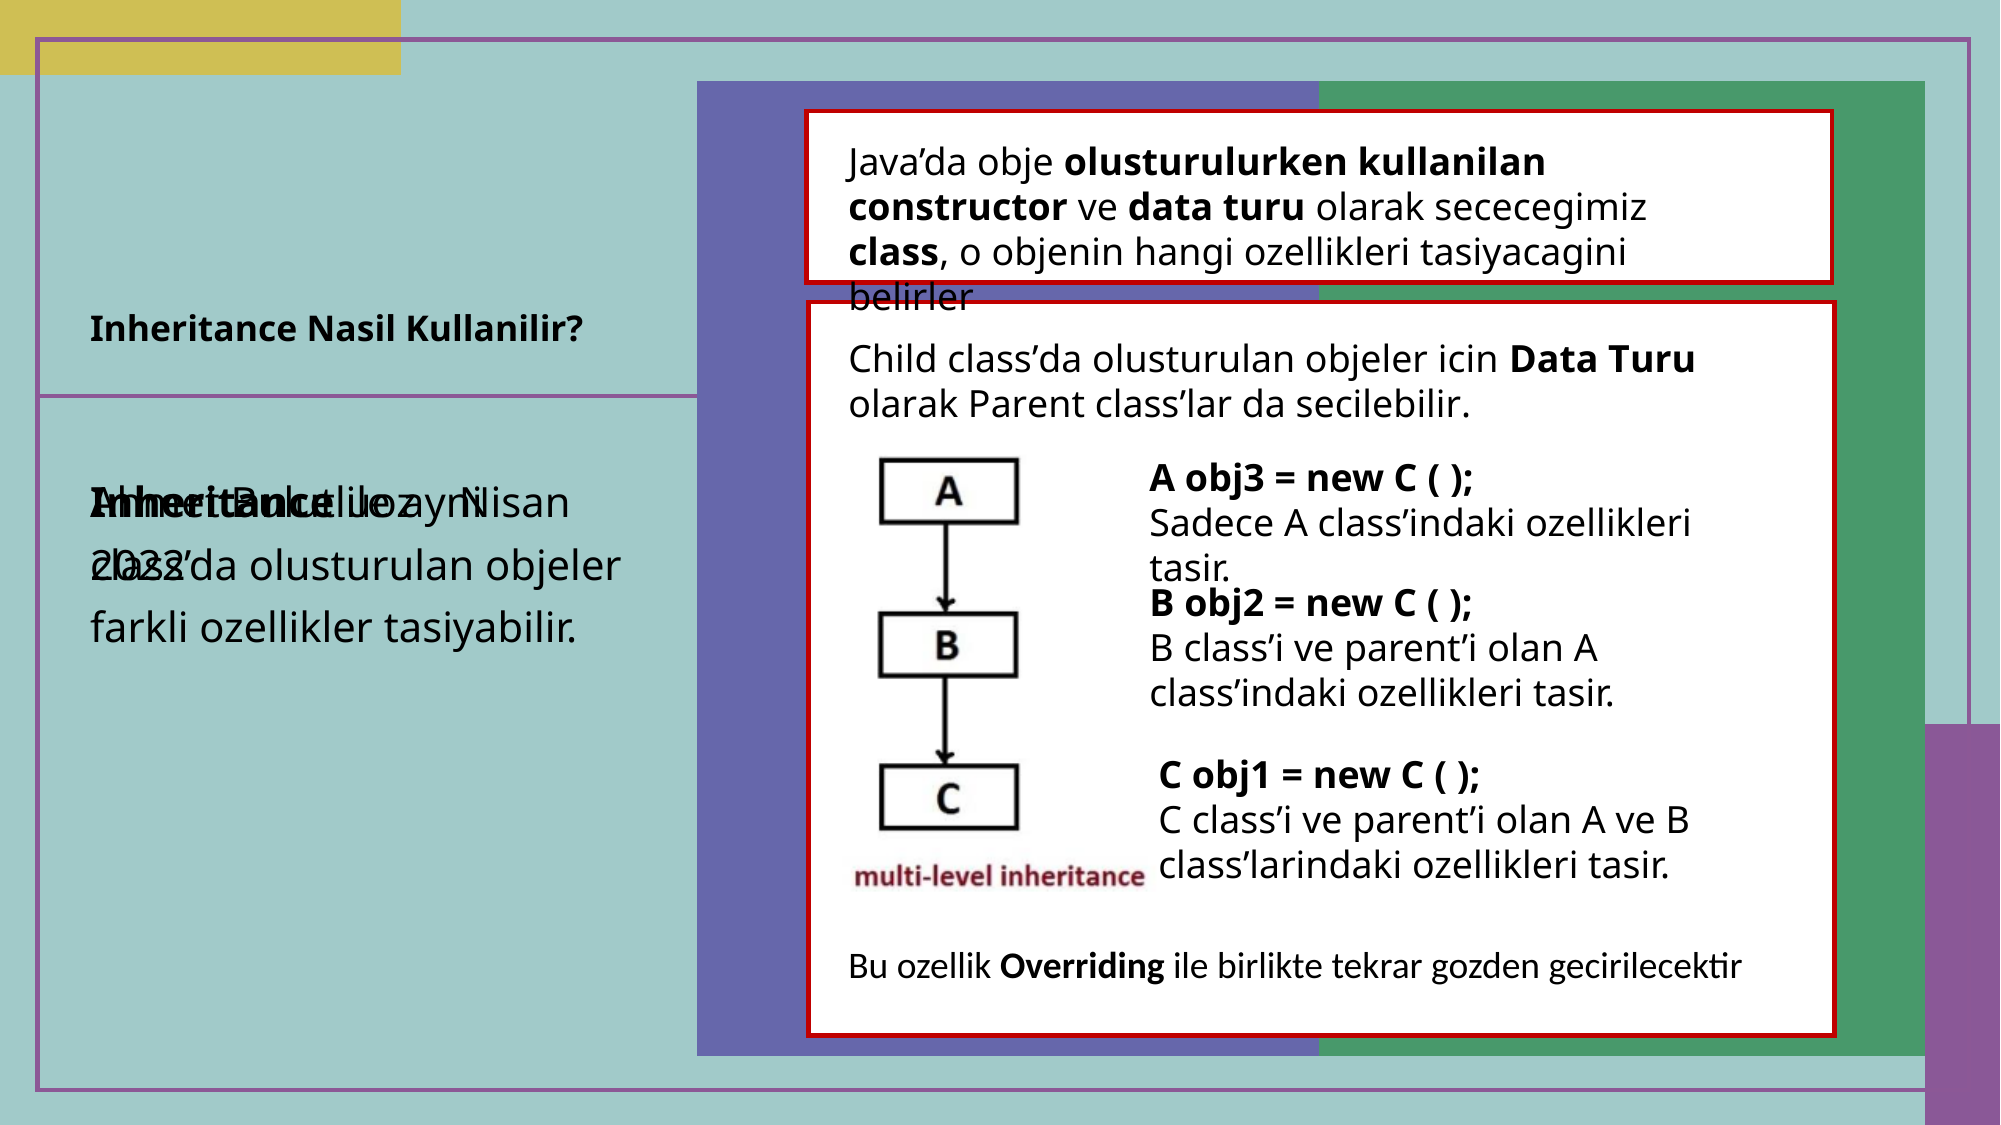

Java’da obje olusturulurken kullanilan constructor ve data turu olarak sececegimiz class, o objenin hangi ozellikleri tasiyacagini belirler
Inheritance Nasil Kullanilir?
Child class’da olusturulan objeler icin Data Turu olarak Parent class’lar da secilebilir.
A obj3 = new C ( );
Sadece A class’indaki ozellikleri tasir.
# Inheritance ile ayni class’da olusturulan objeler farkli ozellikler tasiyabilir.
Ahmet Bulutluoz Nisan 2022
B obj2 = new C ( );
B class’i ve parent’i olan A class’indaki ozellikleri tasir.
C obj1 = new C ( );
C class’i ve parent’i olan A ve B class’larindaki ozellikleri tasir.
Bu ozellik Overriding ile birlikte tekrar gozden gecirilecektir